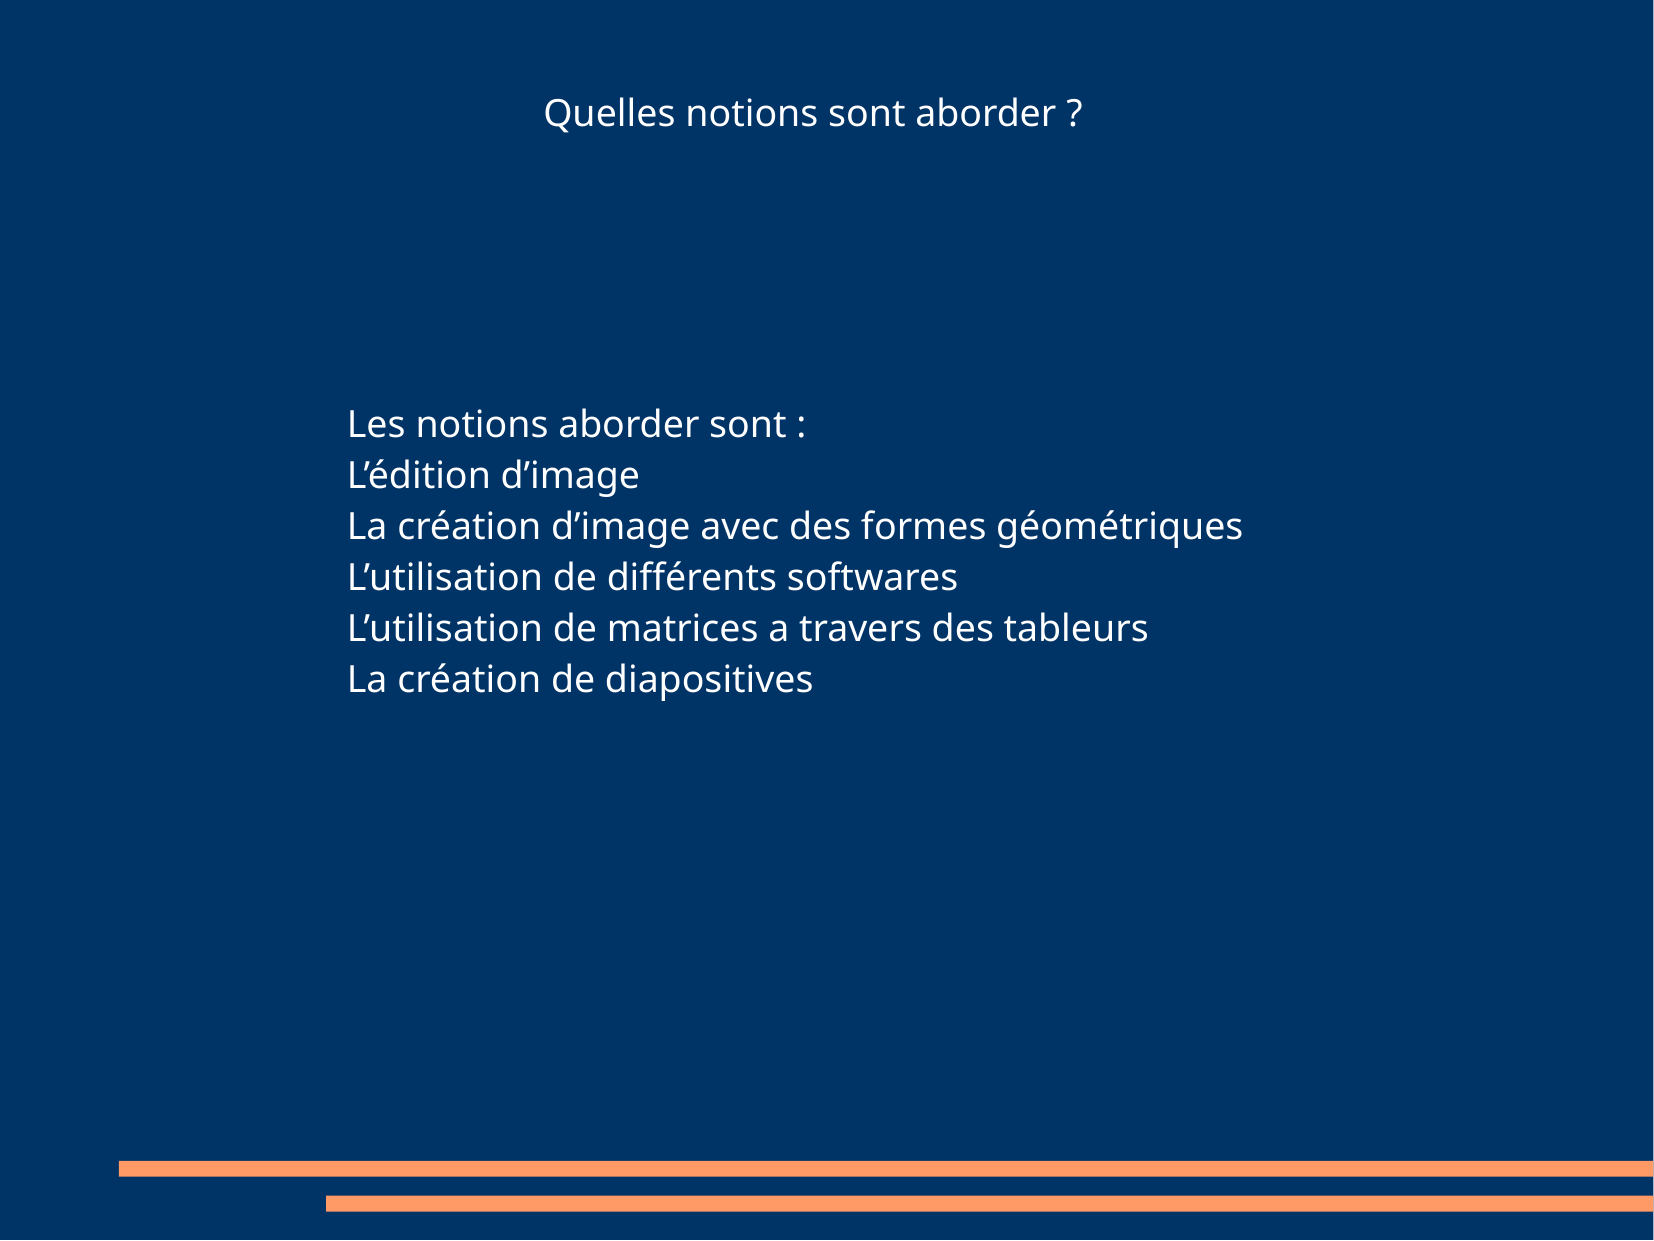

Quelles notions sont aborder ?
Les notions aborder sont :
L’édition d’image
La création d’image avec des formes géométriques
L’utilisation de différents softwares
L’utilisation de matrices a travers des tableurs
La création de diapositives